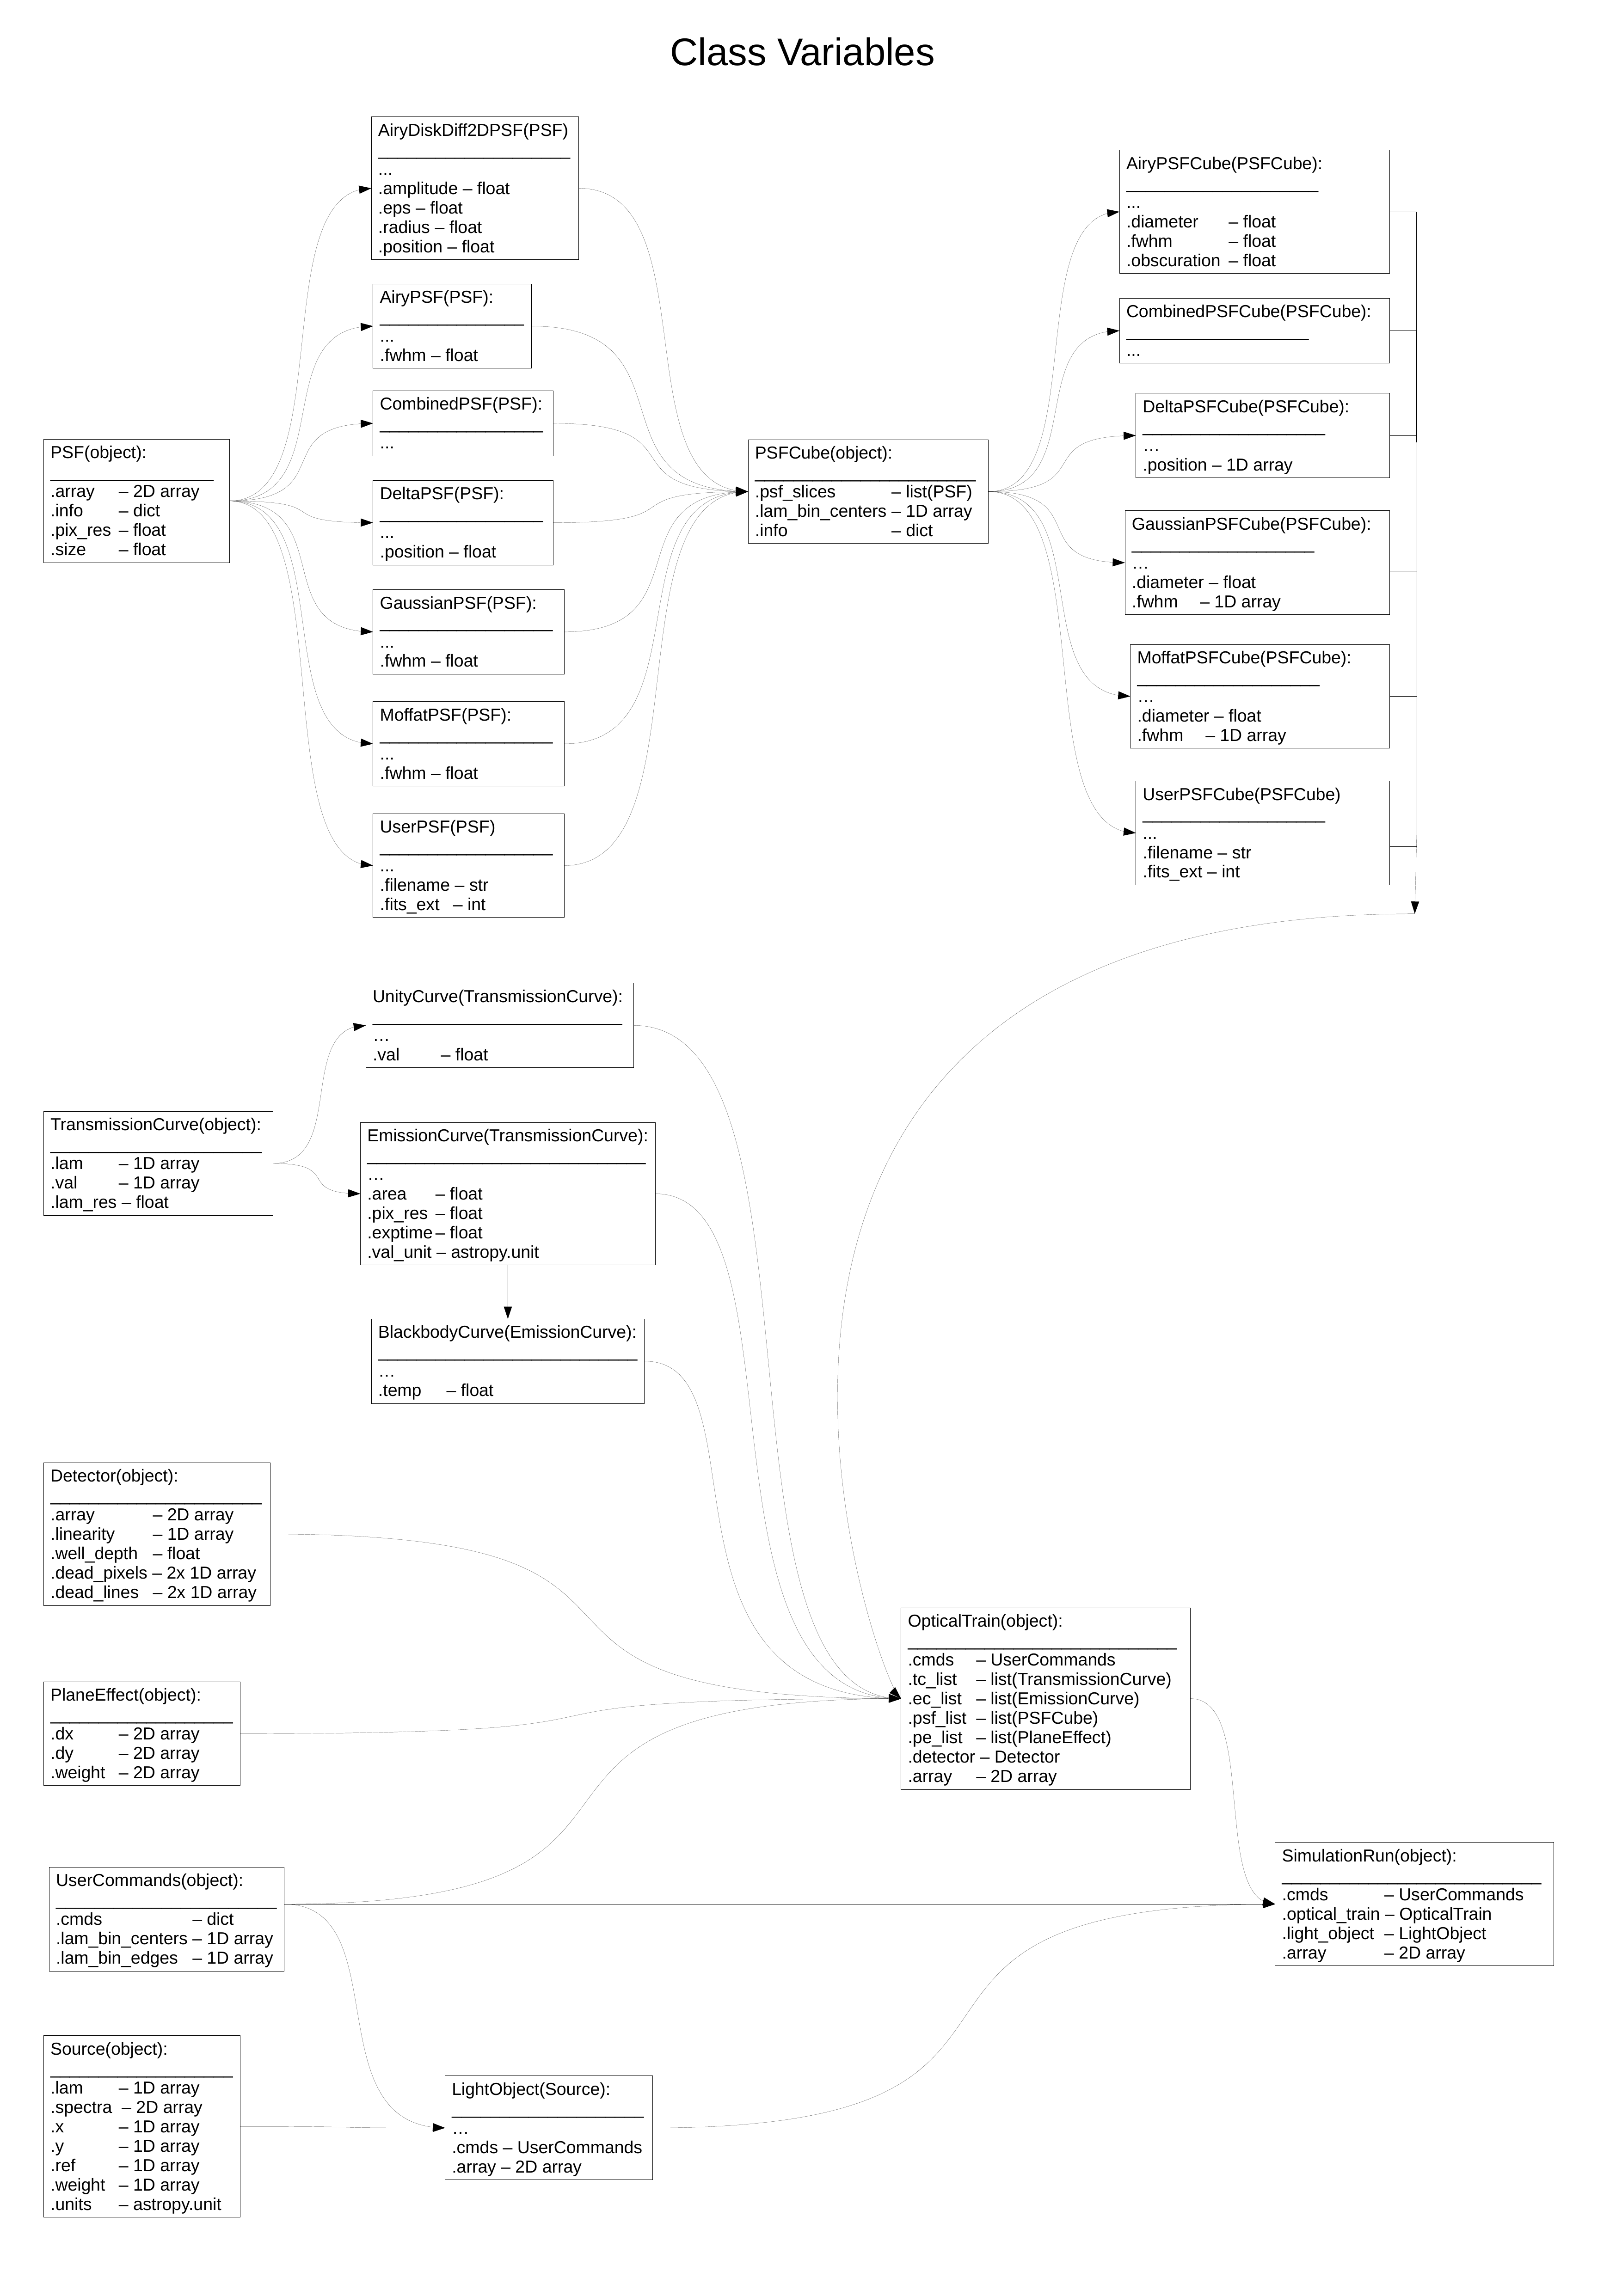

Class Variables
AiryDiskDiff2DPSF(PSF)
____________________
...
.amplitude – float
.eps – float
.radius – float
.position – float
AiryPSFCube(PSFCube):
____________________
...
.diameter 	– float
.fwhm 		– float
.obscuration 	– float
AiryPSF(PSF):
_______________
...
.fwhm – float
CombinedPSFCube(PSFCube):
___________________
...
CombinedPSF(PSF):
_________________
...
DeltaPSFCube(PSFCube):
___________________
…
.position – 1D array
PSF(object):
_________________
.array 	– 2D array
.info		– dict
.pix_res 	– float
.size 	– float
PSFCube(object):
_______________________
.psf_slices 		– list(PSF)
.lam_bin_centers – 1D array
.info 			– dict
DeltaPSF(PSF):
_________________
...
.position – float
GaussianPSFCube(PSFCube):
___________________
…
.diameter – float
.fwhm 	– 1D array
GaussianPSF(PSF):
__________________
...
.fwhm – float
MoffatPSFCube(PSFCube):
___________________
…
.diameter – float
.fwhm 	– 1D array
MoffatPSF(PSF):
__________________
...
.fwhm – float
UserPSFCube(PSFCube)
___________________
...
.filename – str
.fits_ext – int
UserPSF(PSF)
__________________
...
.filename – str
.fits_ext 	 – int
UnityCurve(TransmissionCurve):
__________________________
…
.val 		– float
TransmissionCurve(object):
______________________
.lam		– 1D array
.val 		– 1D array
.lam_res – float
EmissionCurve(TransmissionCurve):
_____________________________
…
.area	– float
.pix_res	– float
.exptime	– float
.val_unit – astropy.unit
BlackbodyCurve(EmissionCurve):
___________________________
…
.temp 	– float
Detector(object):
______________________
.array 		– 2D array
.linearity		– 1D array
.well_depth 	– float
.dead_pixels – 2x 1D array
.dead_lines 	– 2x 1D array
OpticalTrain(object):
____________________________
.cmds 	– UserCommands
.tc_list 	– list(TransmissionCurve)
.ec_list 	– list(EmissionCurve)
.psf_list 	– list(PSFCube)
.pe_list 	– list(PlaneEffect)
.detector – Detector
.array	– 2D array
PlaneEffect(object):
___________________
.dx 		– 2D array
.dy 		– 2D array
.weight 	– 2D array
SimulationRun(object):
___________________________
.cmds 		– UserCommands
.optical_train – OpticalTrain
.light_object 	– LightObject
.array 		– 2D array
UserCommands(object):
_______________________
.cmds 			– dict
.lam_bin_centers – 1D array
.lam_bin_edges 	– 1D array
Source(object):
___________________
.lam 	– 1D array
.spectra – 2D array
.x 		– 1D array
.y 		– 1D array
.ref 		– 1D array
.weight 	– 1D array
.units	– astropy.unit
LightObject(Source):
____________________
…
.cmds – UserCommands
.array – 2D array